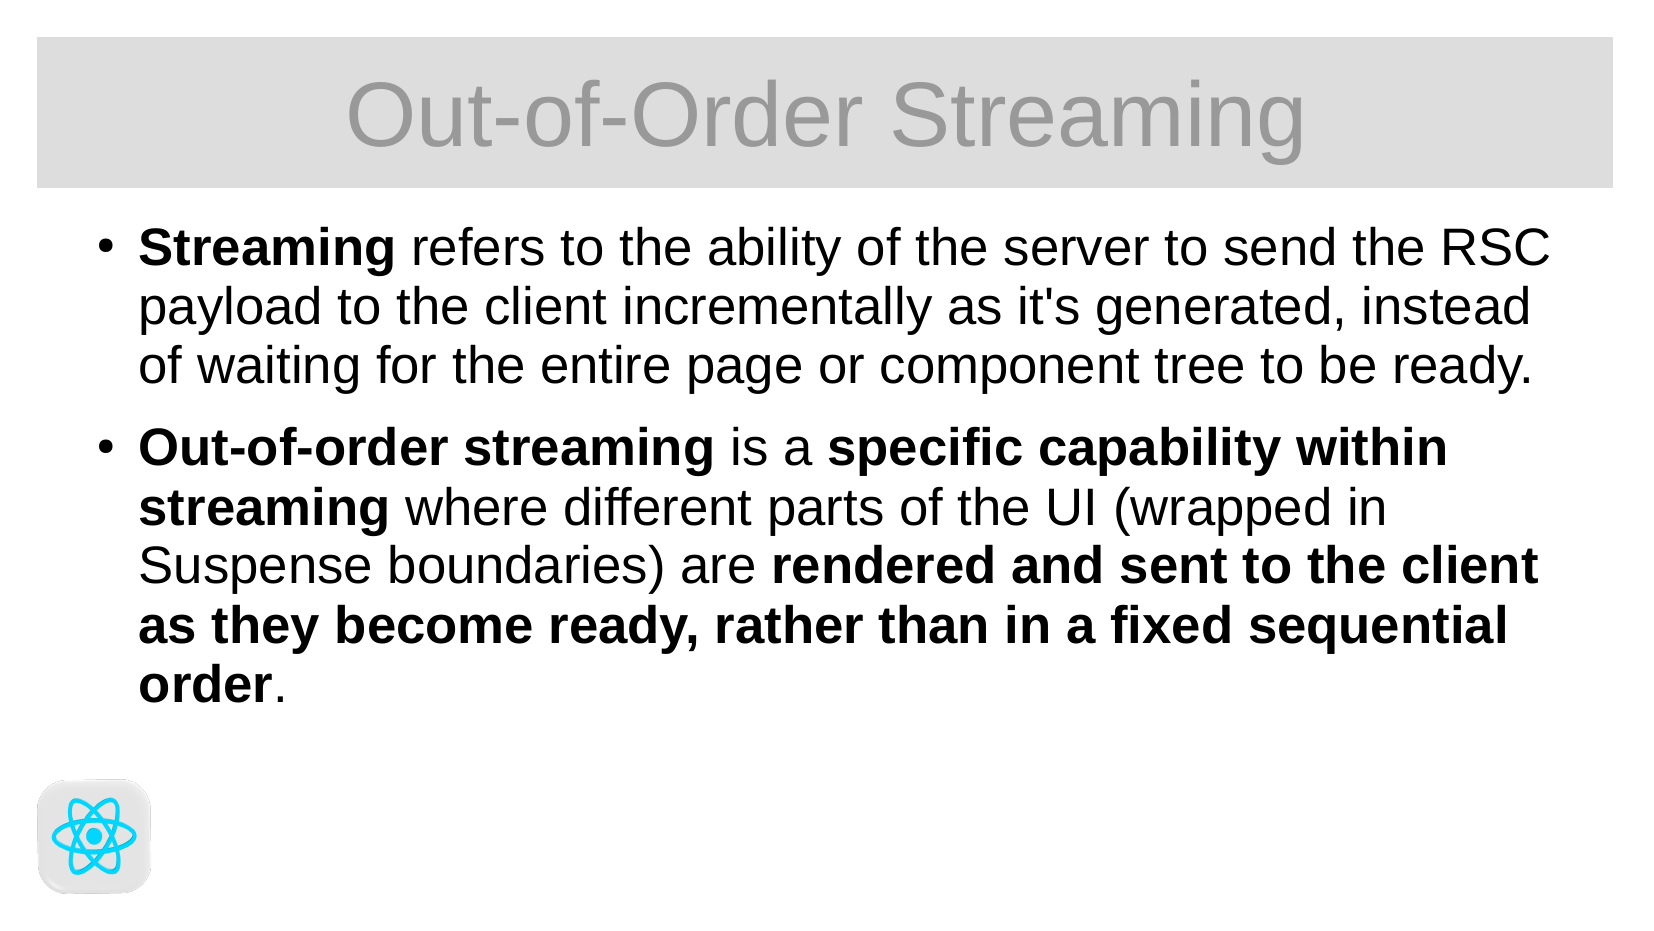

# Out-of-Order Streaming
Streaming refers to the ability of the server to send the RSC payload to the client incrementally as it's generated, instead of waiting for the entire page or component tree to be ready.
Out-of-order streaming is a specific capability within streaming where different parts of the UI (wrapped in Suspense boundaries) are rendered and sent to the client as they become ready, rather than in a fixed sequential order.